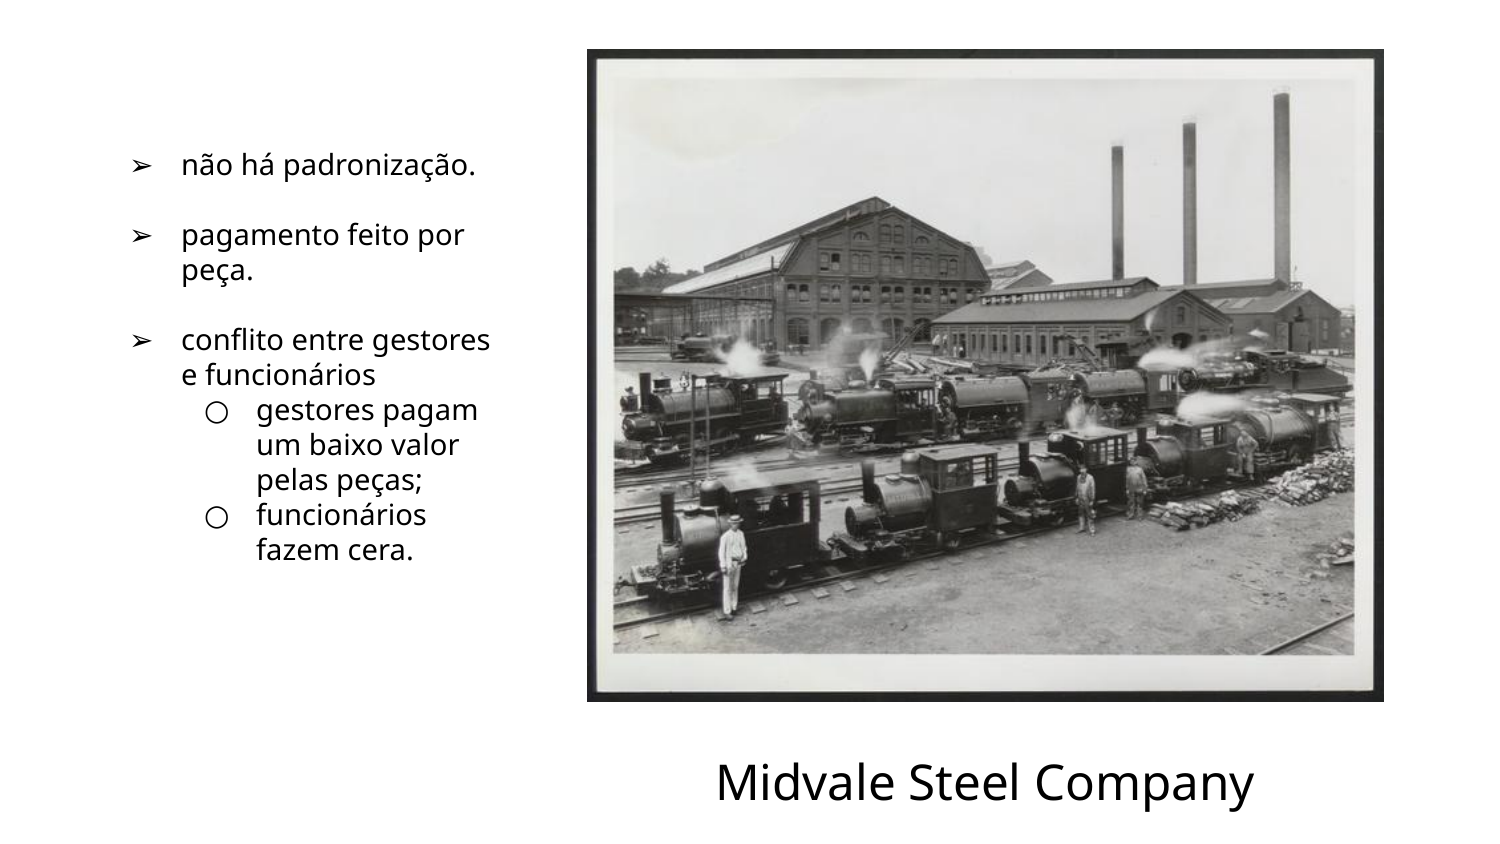

não há padronização.
pagamento feito por peça.
conflito entre gestores e funcionários
gestores pagam um baixo valor pelas peças;
funcionários fazem cera.
# Midvale Steel Company